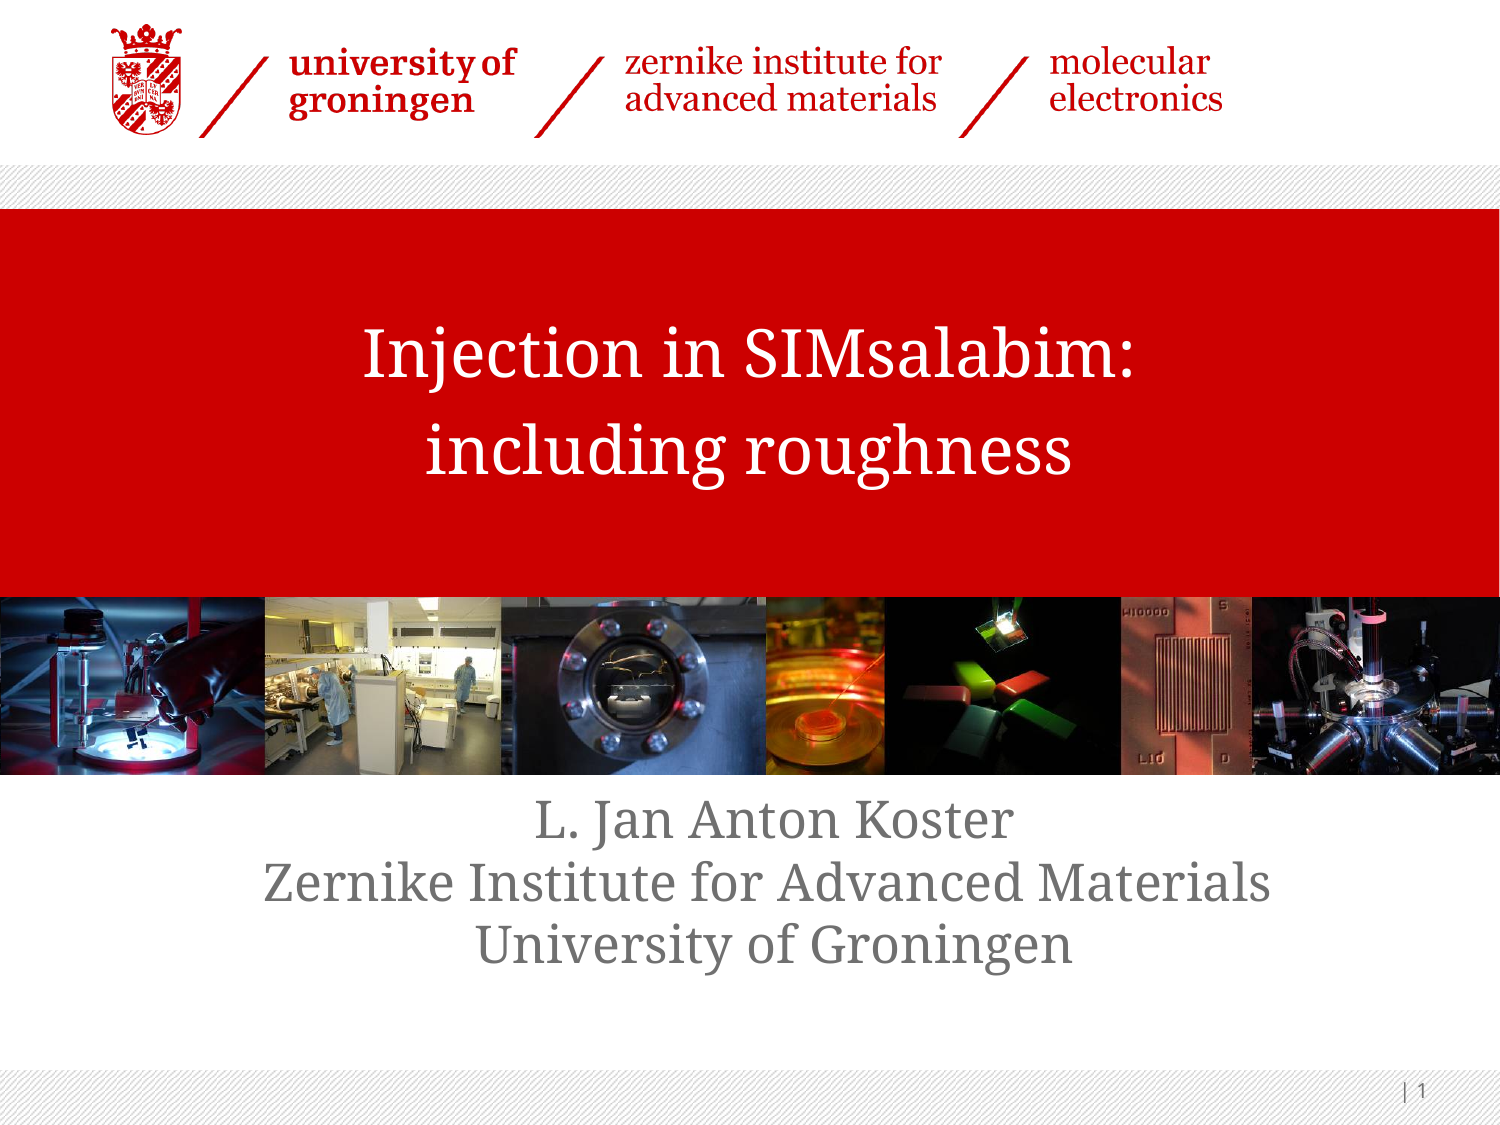

# Injection in SIMsalabim:
including roughness
L. Jan Anton Koster
Zernike Institute for Advanced Materials
University of Groningen